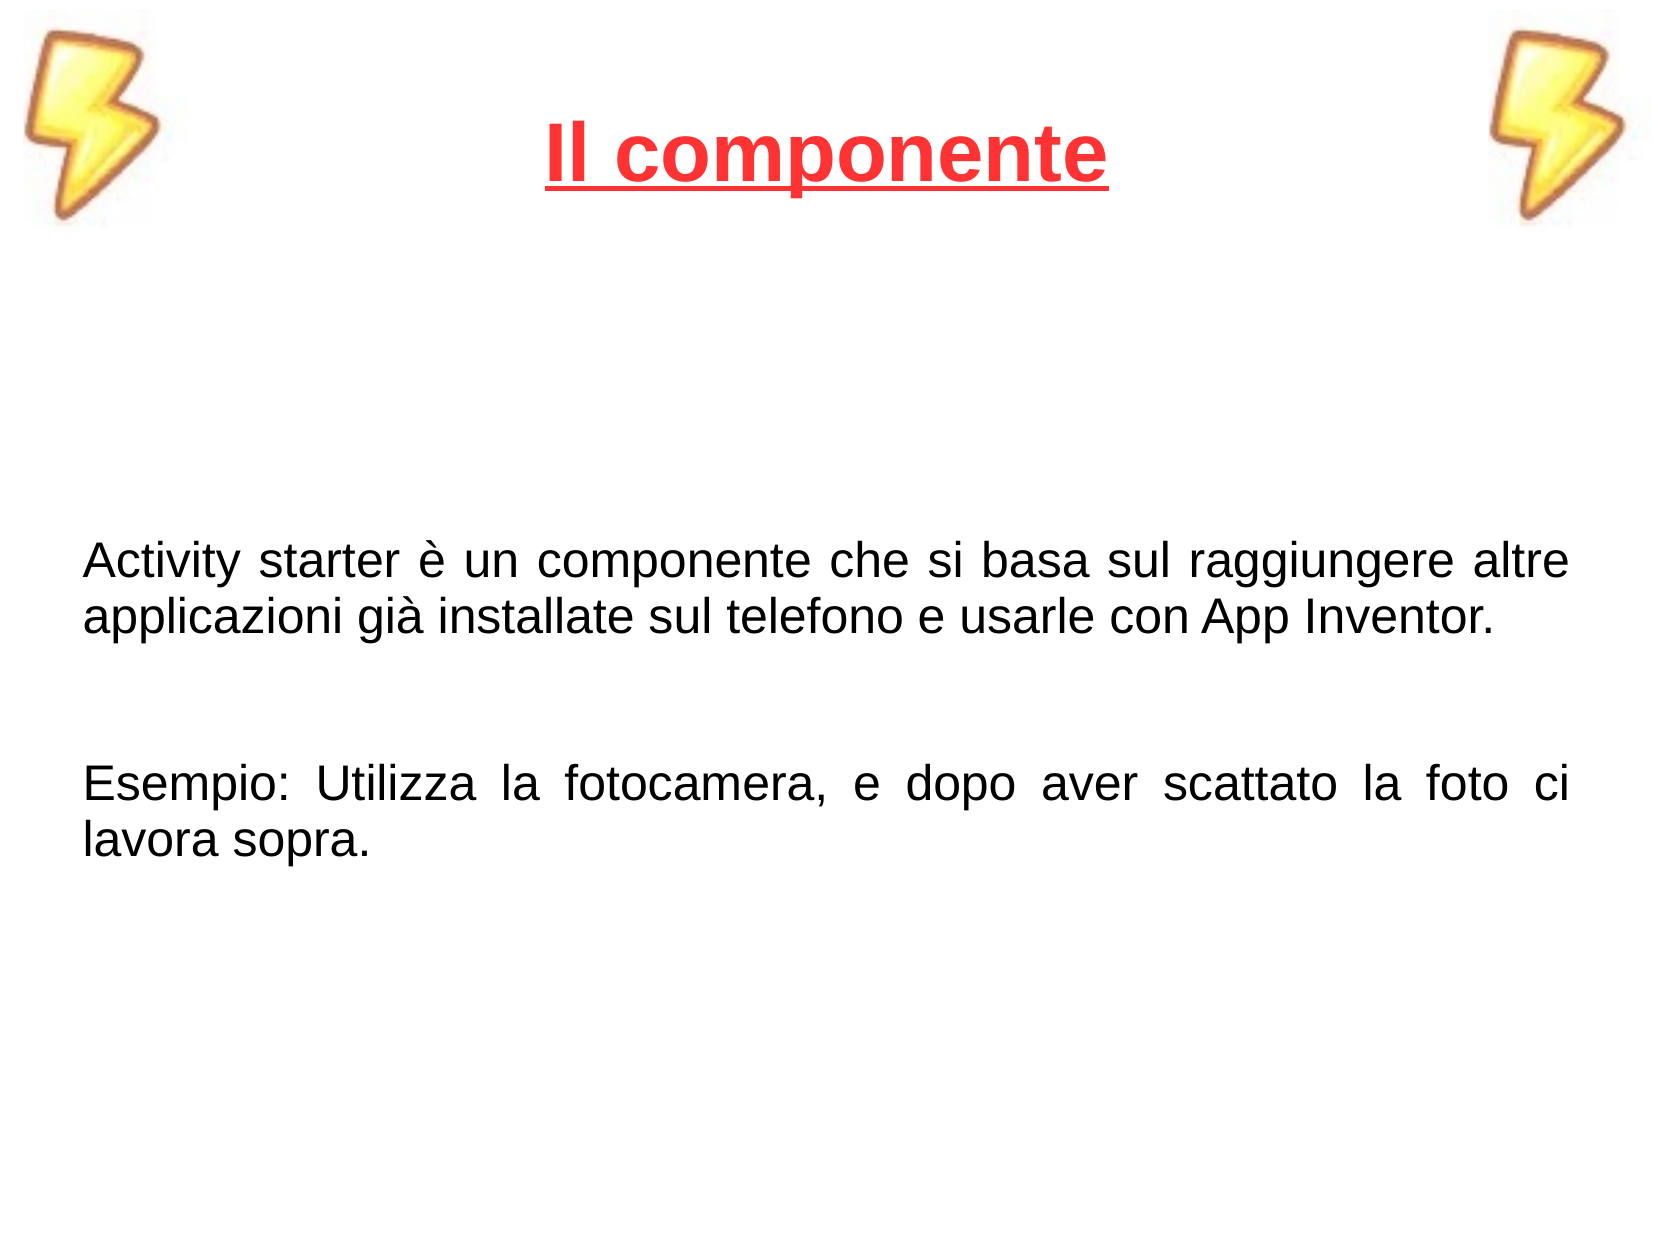

# Il componente
Activity starter è un componente che si basa sul raggiungere altre applicazioni già installate sul telefono e usarle con App Inventor.
Esempio: Utilizza la fotocamera, e dopo aver scattato la foto ci lavora sopra.